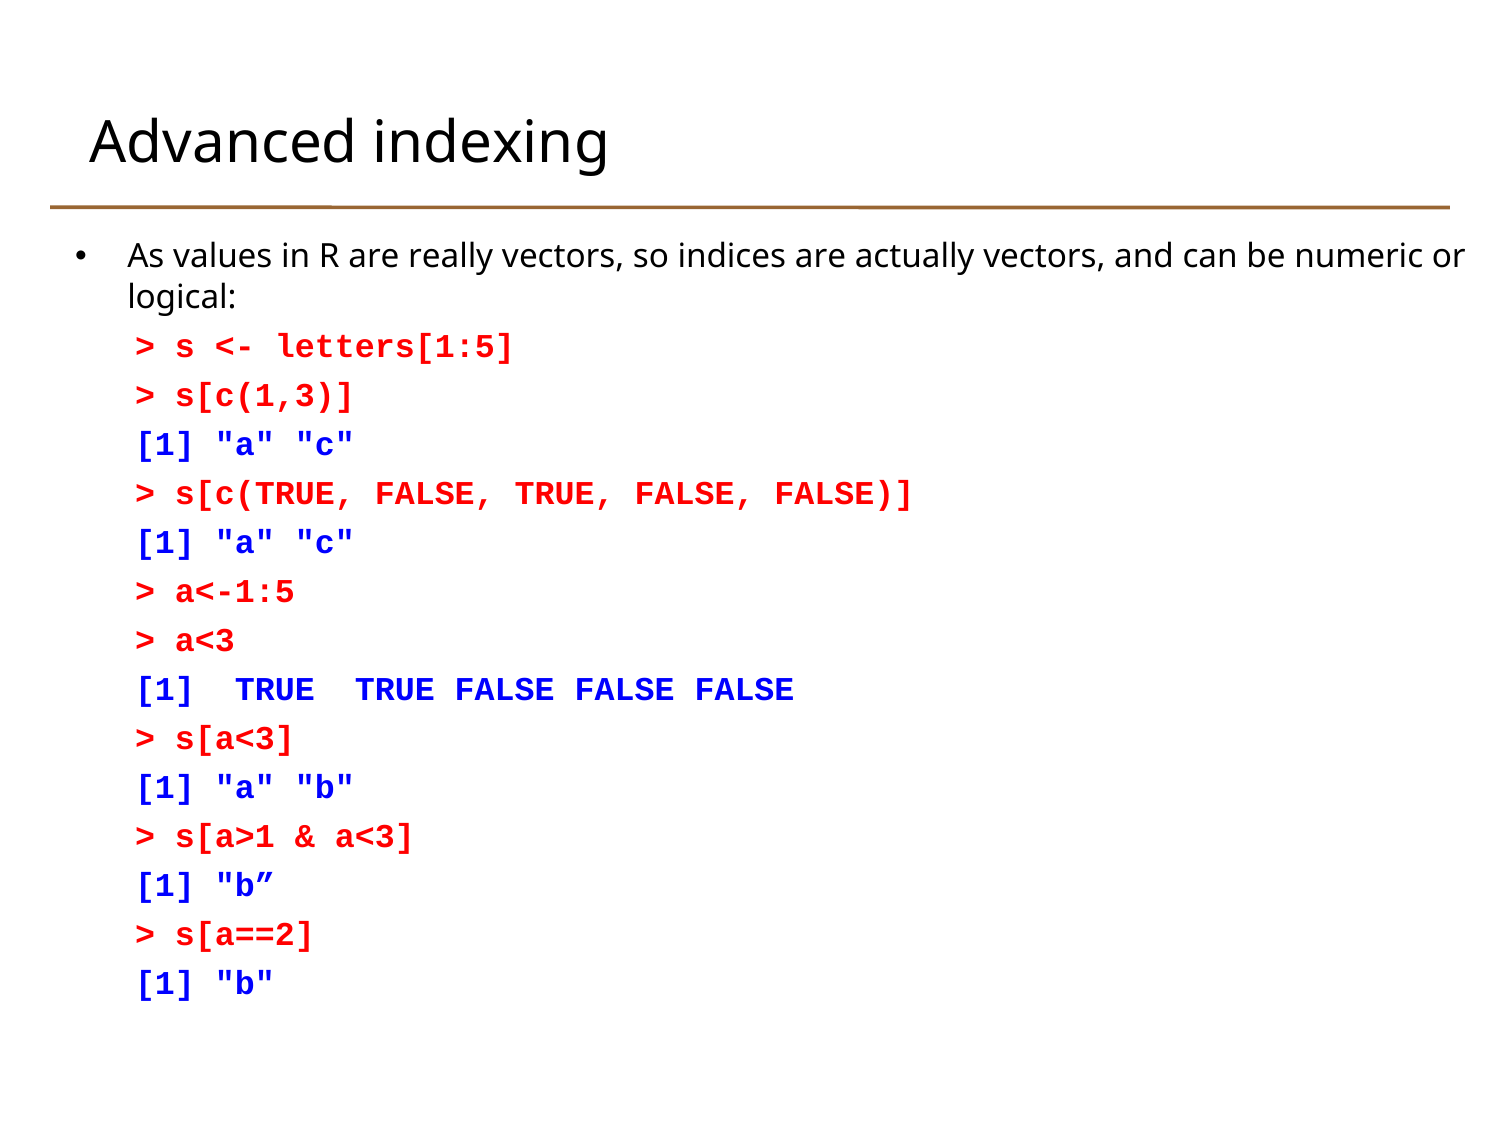

Advanced indexing
As values in R are really vectors, so indices are actually vectors, and can be numeric or logical:
 > s <- letters[1:5]
 > s[c(1,3)]
 [1] "a" "c"
 > s[c(TRUE, FALSE, TRUE, FALSE, FALSE)]
 [1] "a" "c"
 > a<-1:5
 > a<3
 [1] TRUE TRUE FALSE FALSE FALSE
 > s[a<3]
 [1] "a" "b"
 > s[a>1 & a<3]
 [1] "b”
 > s[a==2]
 [1] "b"